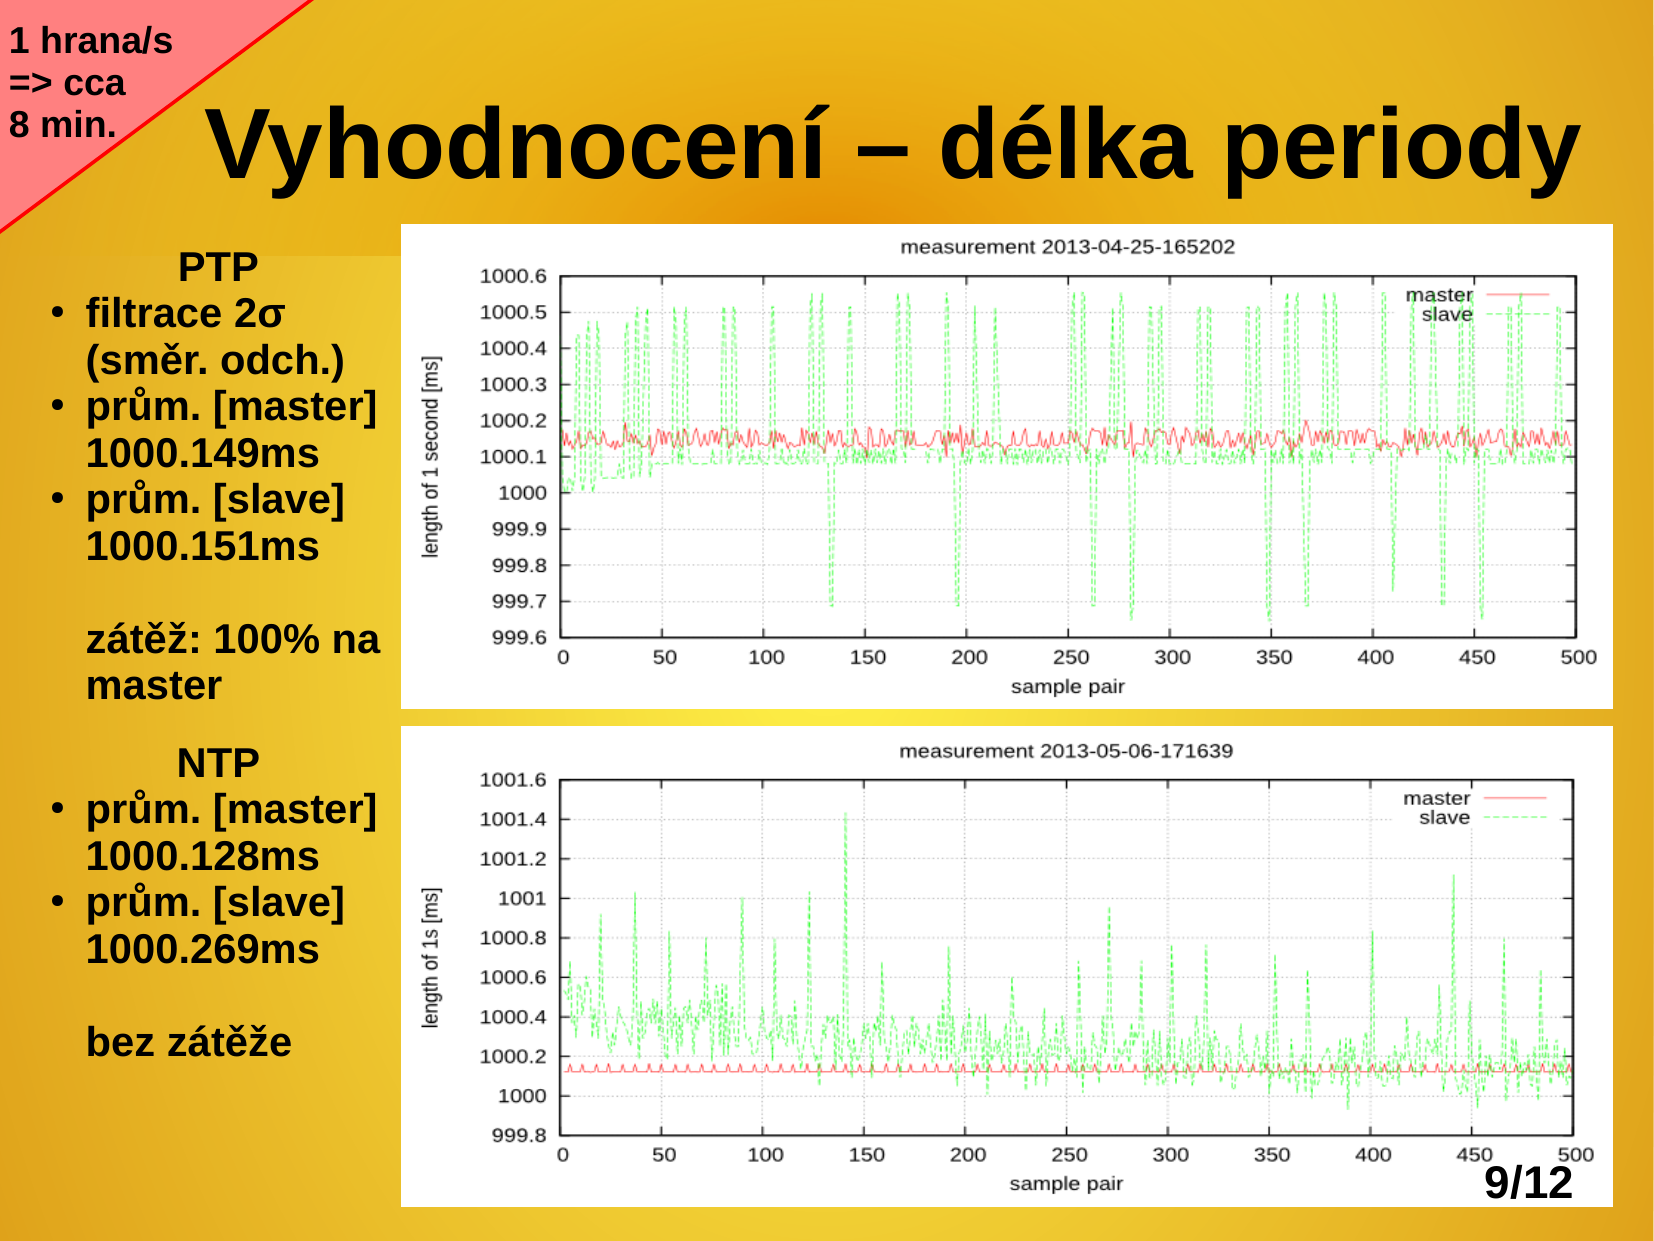

1 hrana/s
=> cca
8 min.
# Vyhodnocení – délka periody
PTP
filtrace 2σ (směr. odch.)
prům. [master] 1000.149ms
prům. [slave] 1000.151ms
zátěž: 100% na master
NTP
prům. [master] 1000.128ms
prům. [slave] 1000.269ms
bez zátěže